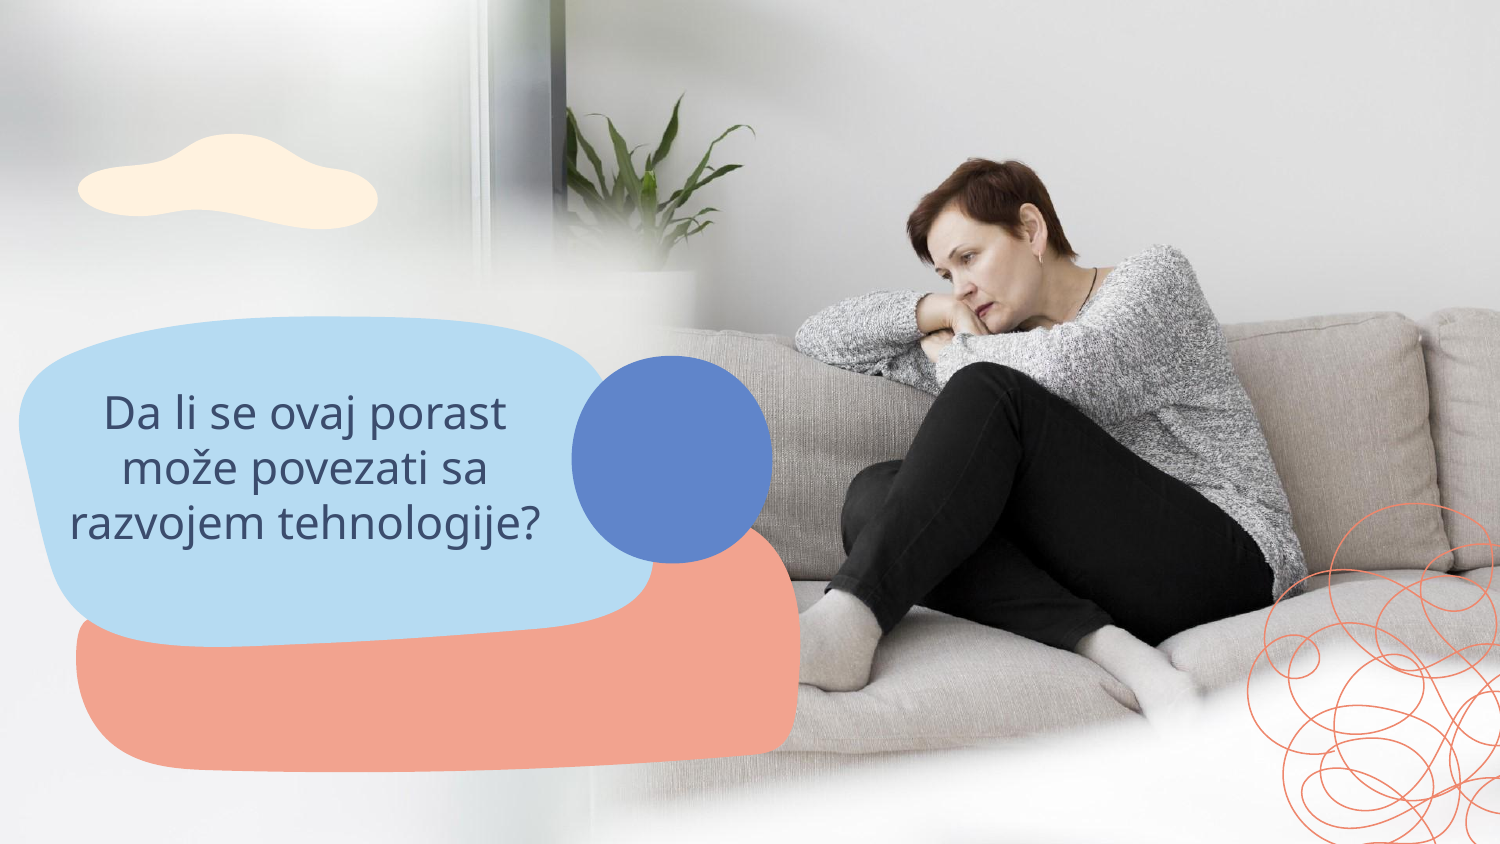

# Da li se ovaj porast može povezati sa razvojem tehnologije?